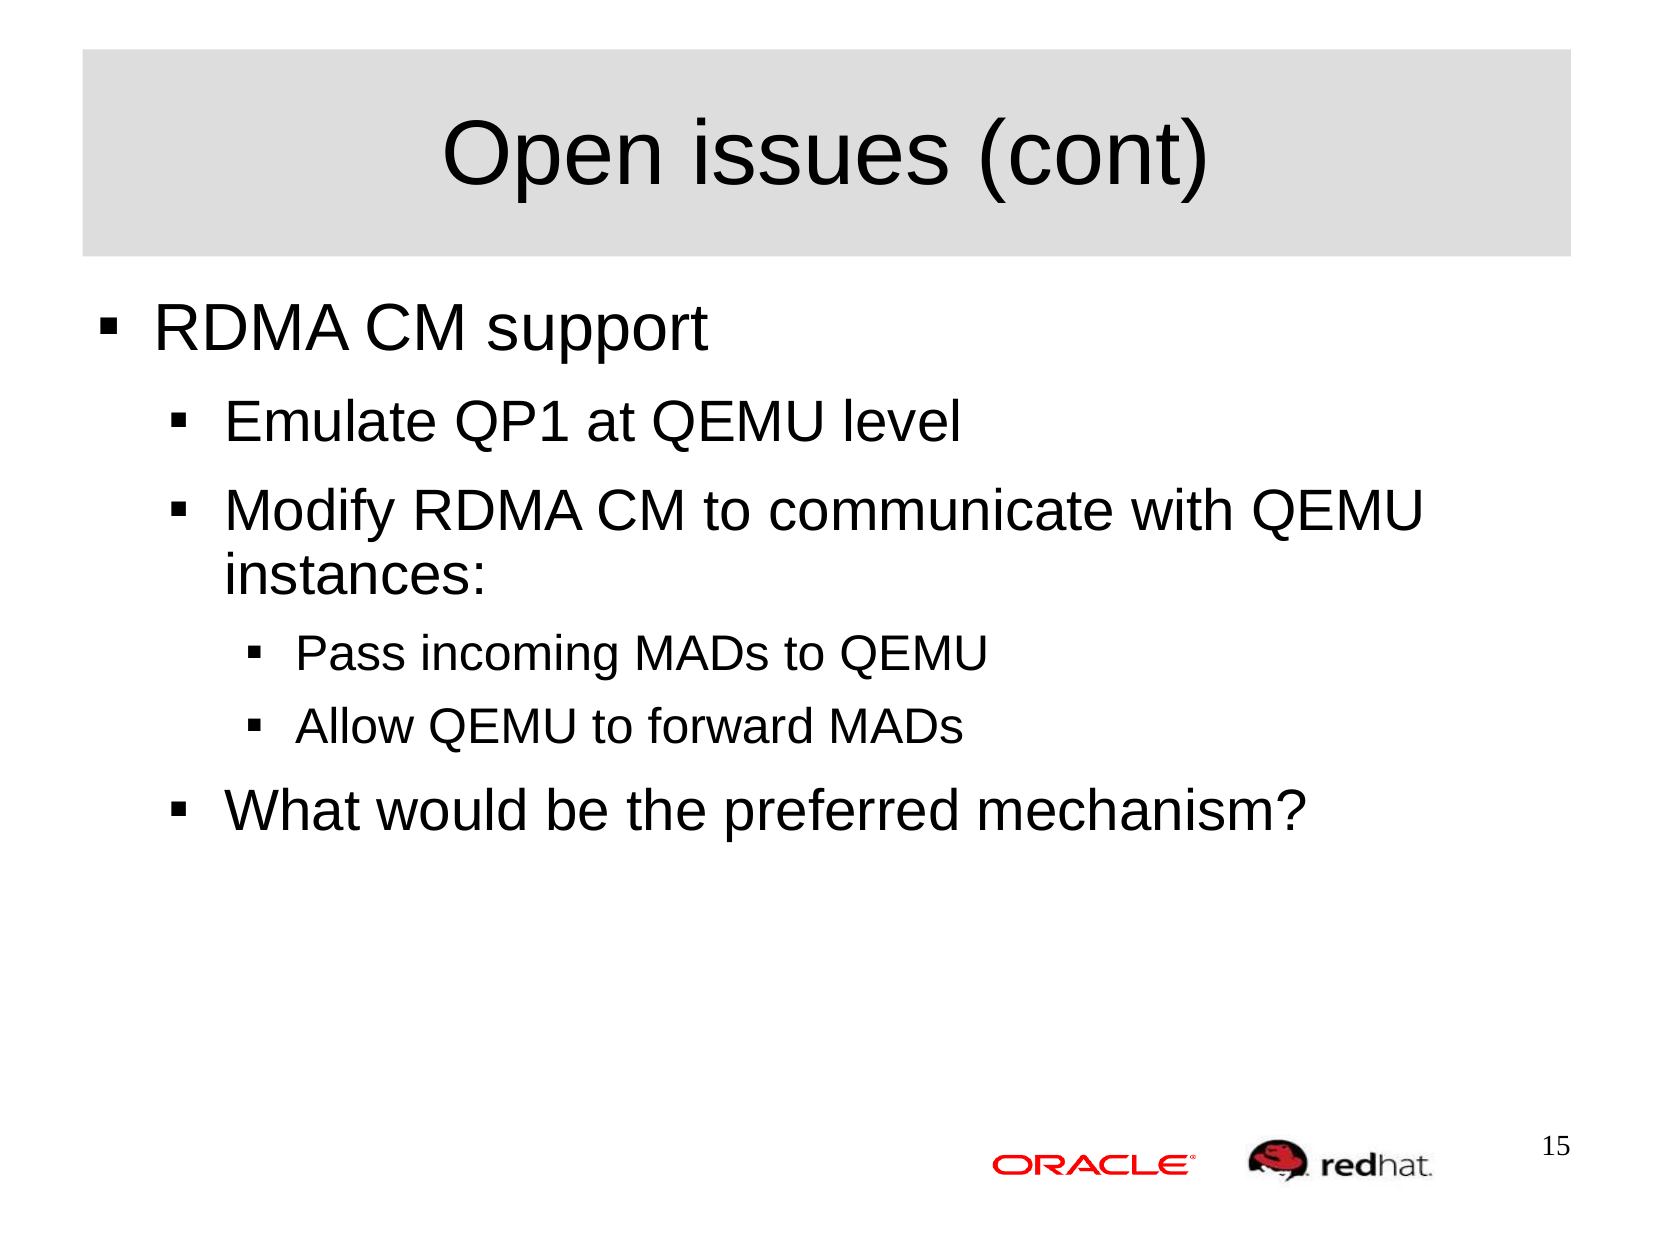

# Open issues (cont)
RDMA CM support
Emulate QP1 at QEMU level
Modify RDMA CM to communicate with QEMU instances:
Pass incoming MADs to QEMU
Allow QEMU to forward MADs
What would be the preferred mechanism?
15